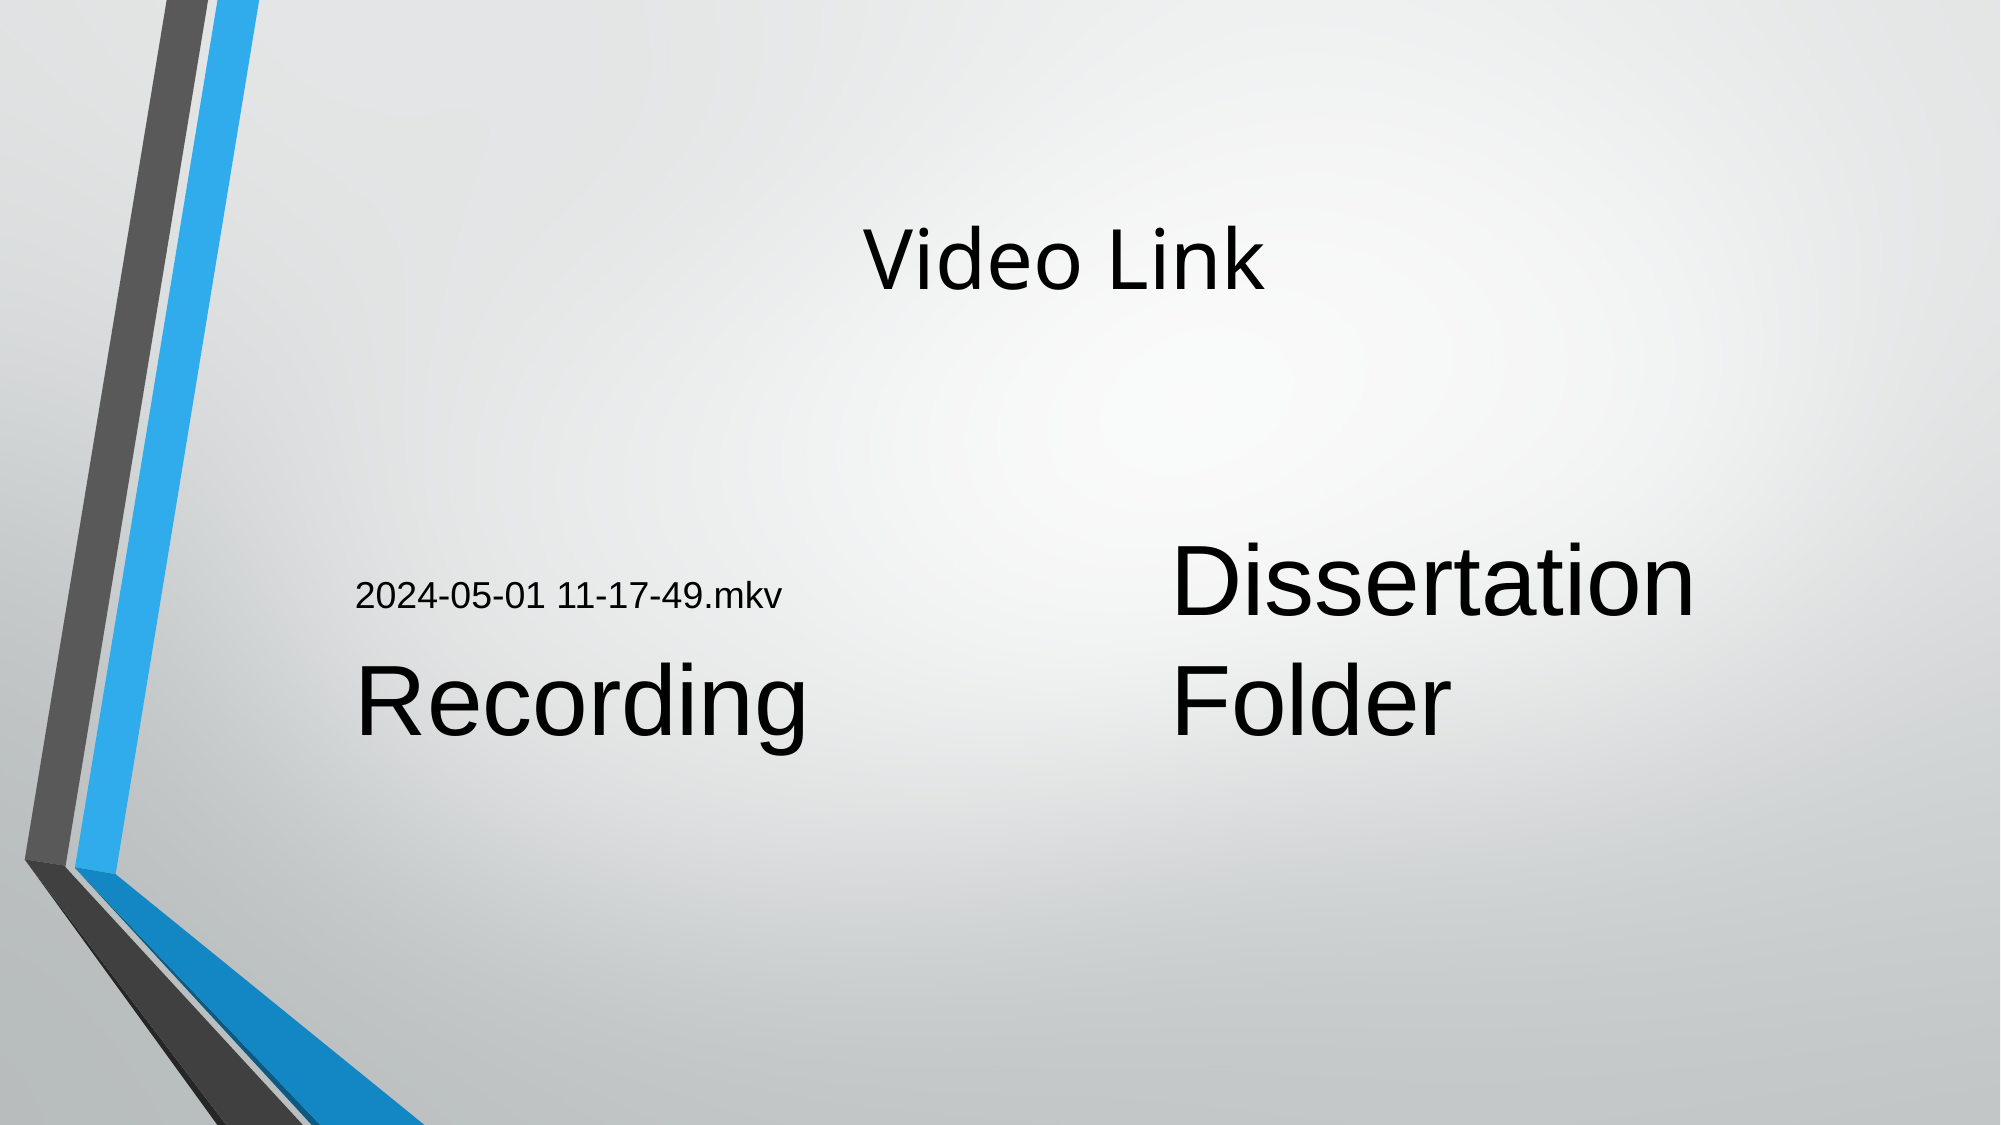

# Video Link
Recording
Dissertation Folder
2024-05-01 11-17-49.mkv